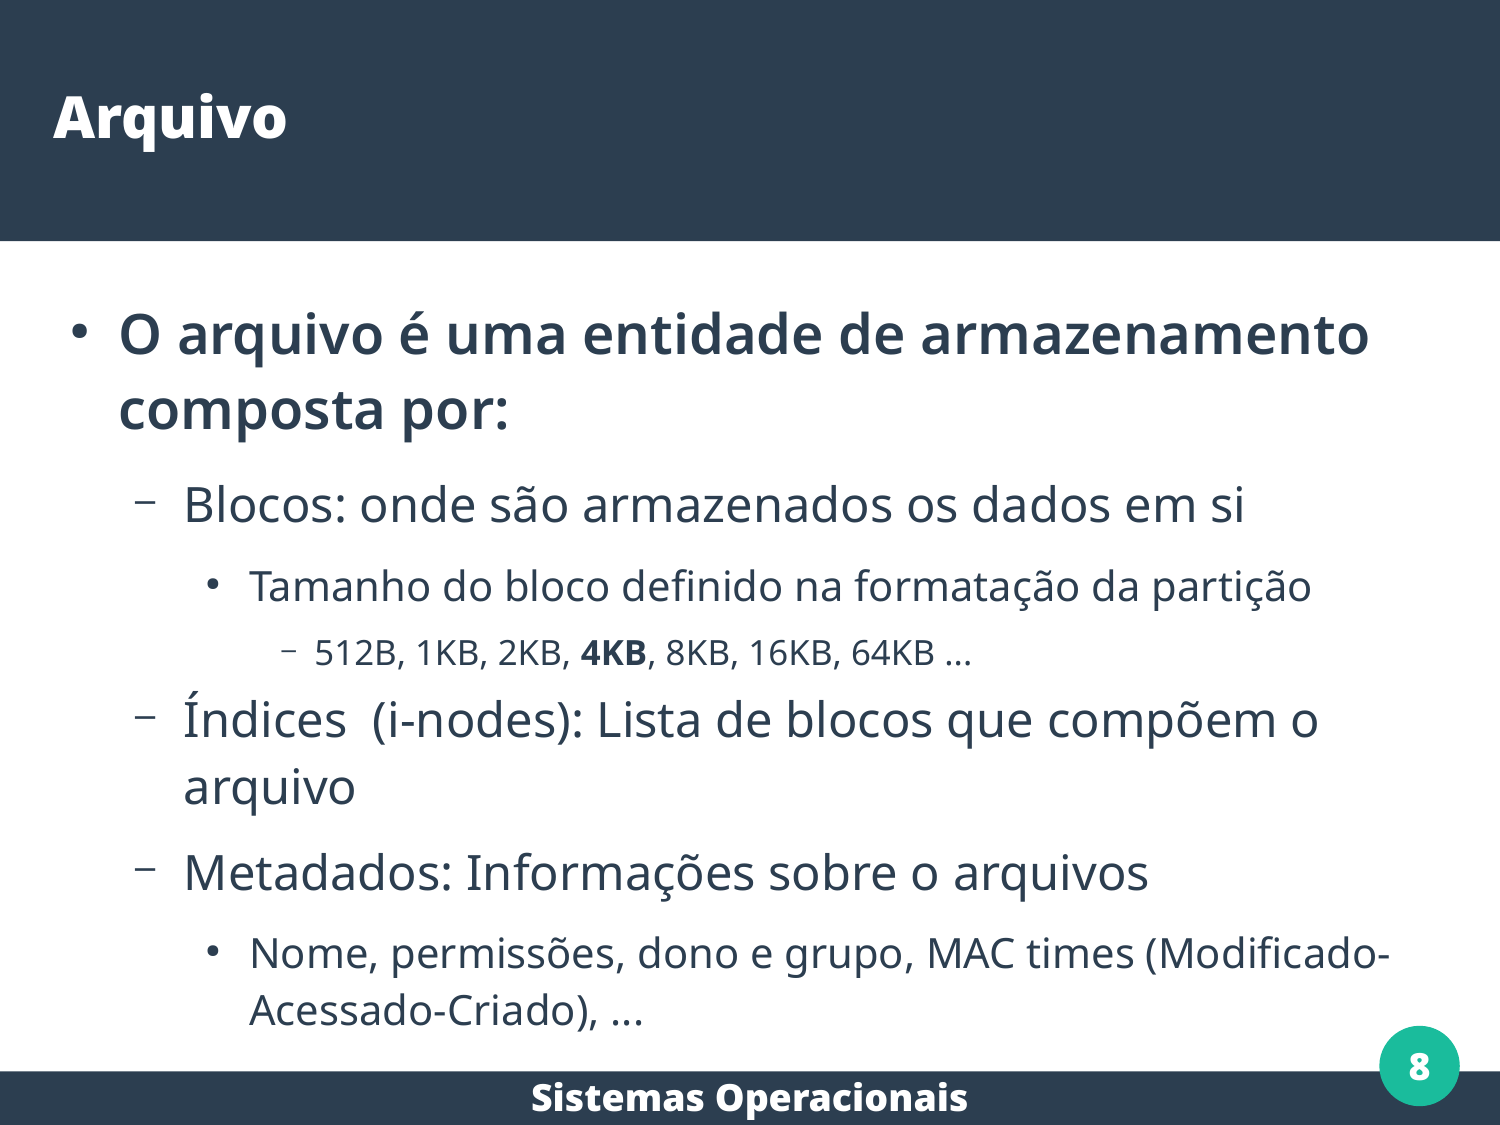

# Arquivo
O arquivo é uma entidade de armazenamento composta por:
Blocos: onde são armazenados os dados em si
Tamanho do bloco definido na formatação da partição
512B, 1KB, 2KB, 4KB, 8KB, 16KB, 64KB ...
Índices (i-nodes): Lista de blocos que compõem o arquivo
Metadados: Informações sobre o arquivos
Nome, permissões, dono e grupo, MAC times (Modificado-Acessado-Criado), ...
8
Sistemas Operacionais